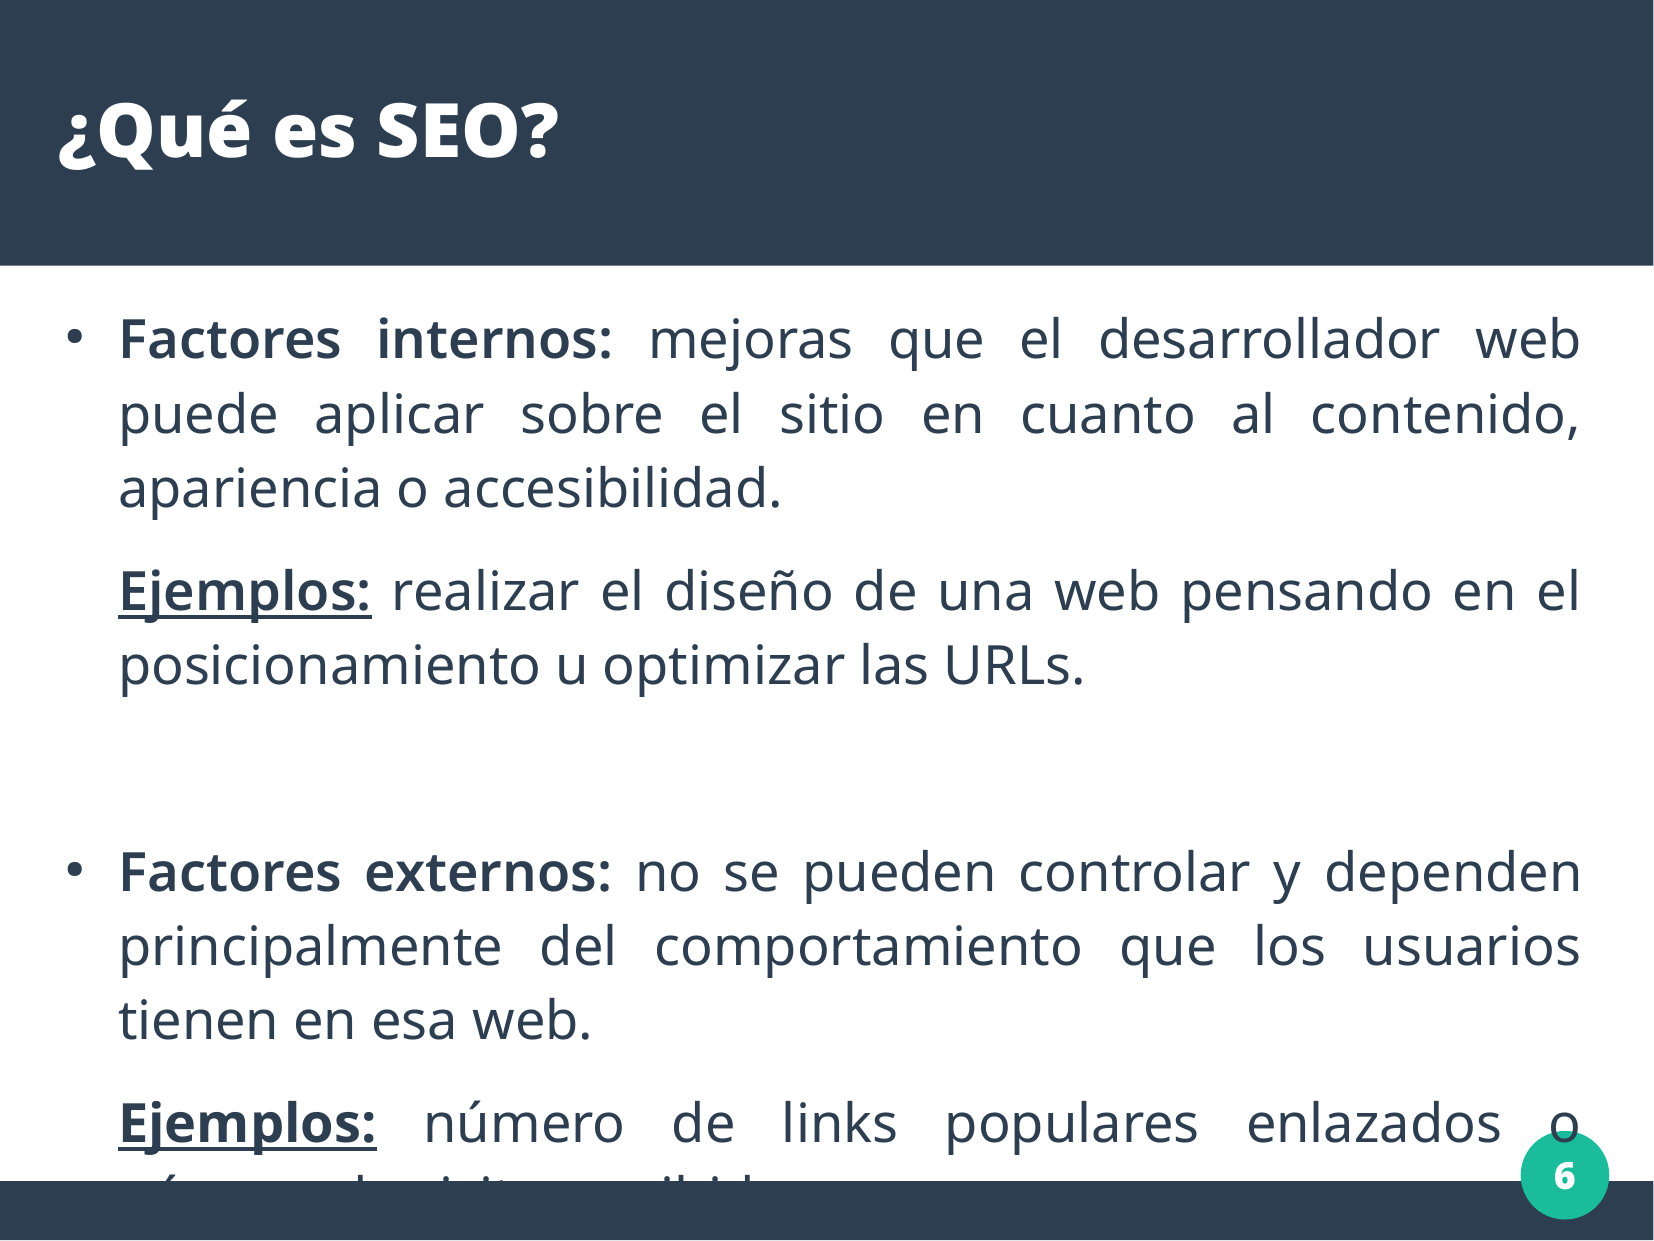

# ¿Qué es SEO?
Factores internos: mejoras que el desarrollador web puede aplicar sobre el sitio en cuanto al contenido, apariencia o accesibilidad.
Ejemplos: realizar el diseño de una web pensando en el posicionamiento u optimizar las URLs.
Factores externos: no se pueden controlar y dependen principalmente del comportamiento que los usuarios tienen en esa web.
Ejemplos: número de links populares enlazados o número de visitas recibido.
6